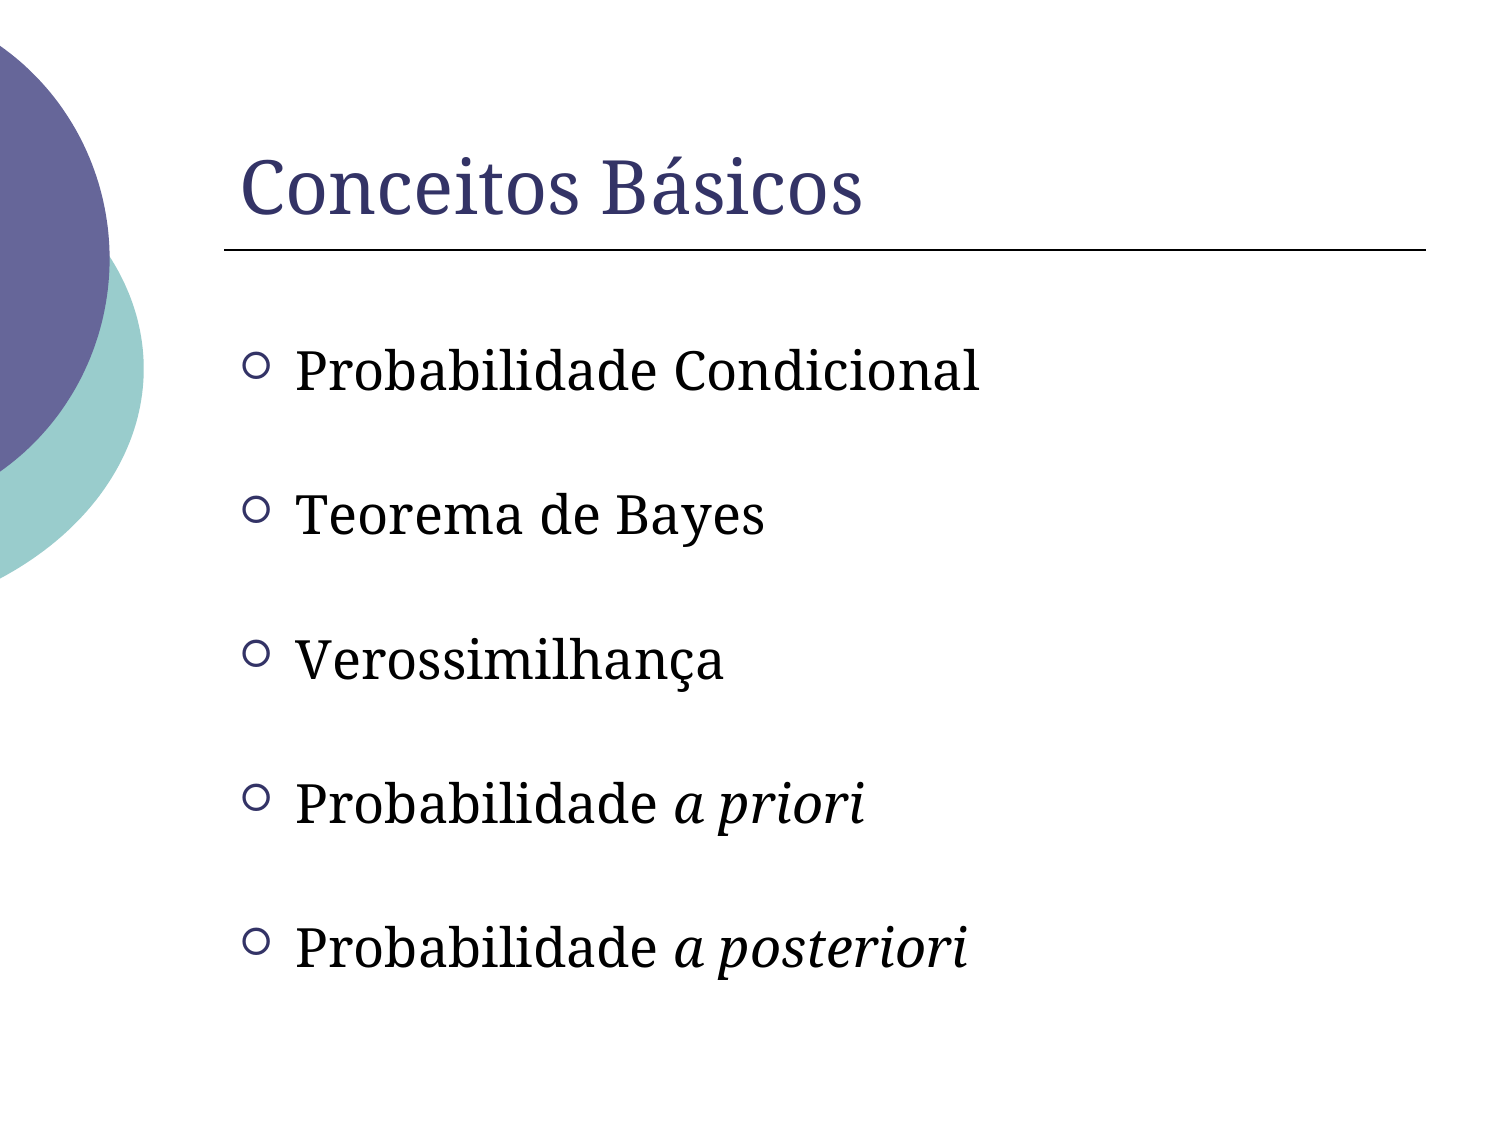

# Conceitos Básicos
Probabilidade Condicional
Teorema de Bayes
Verossimilhança
Probabilidade a priori
Probabilidade a posteriori